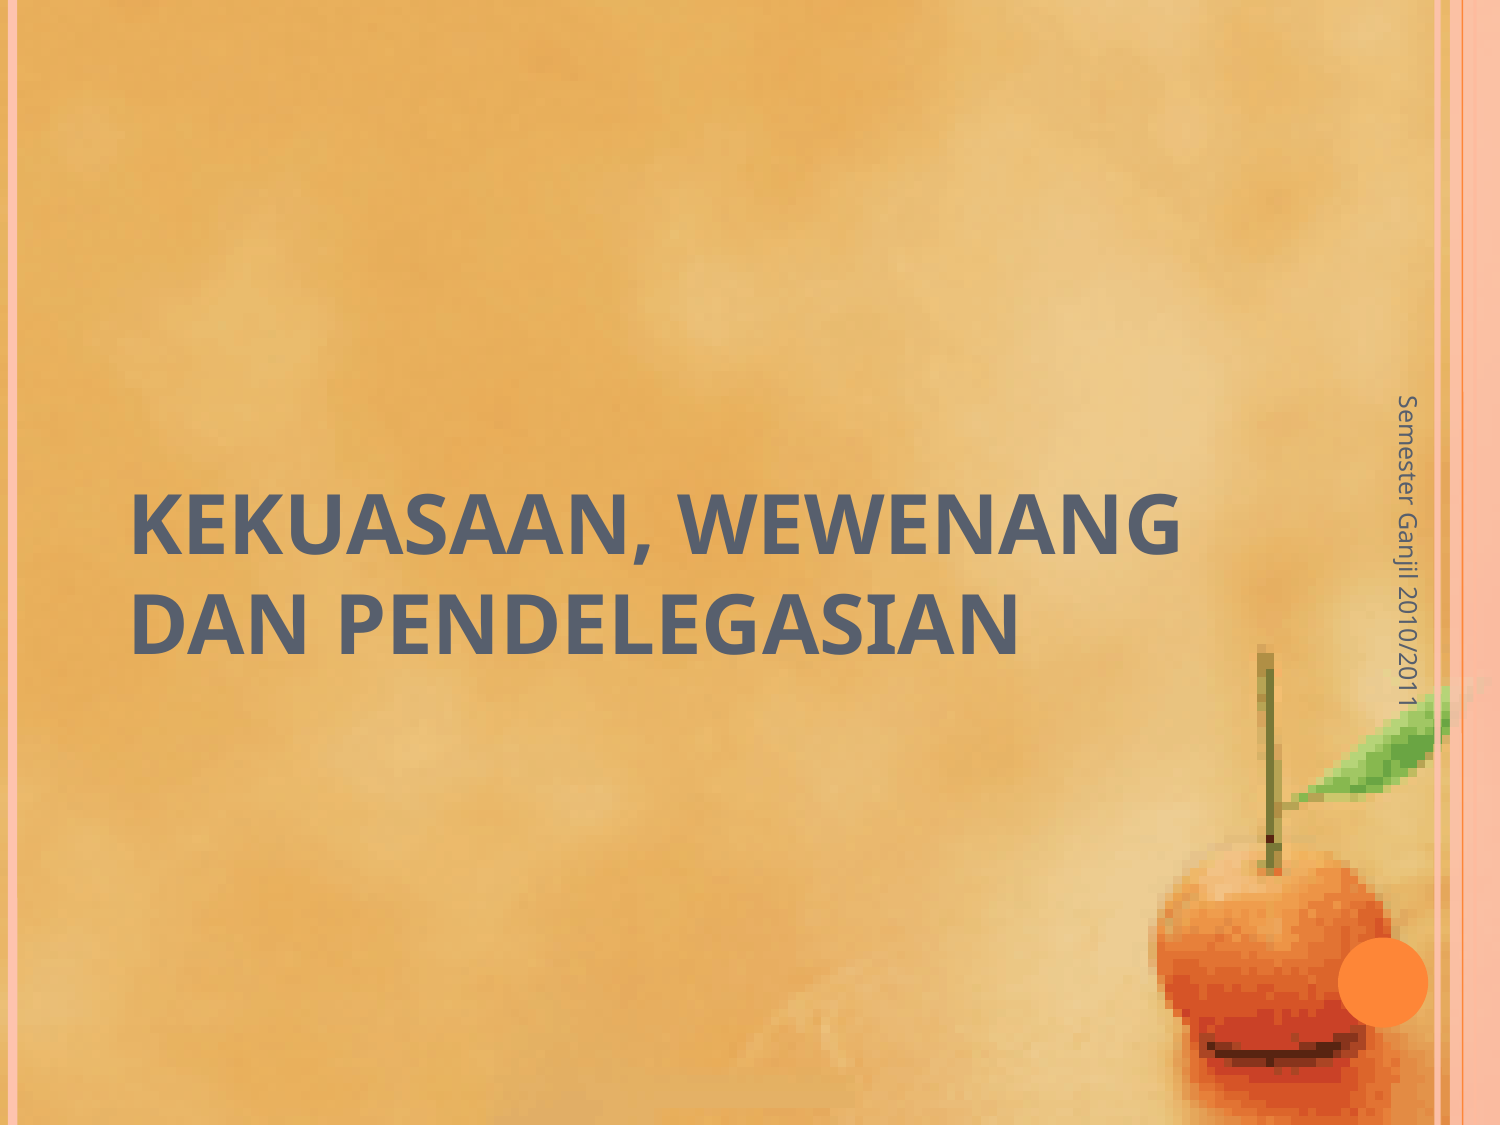

# Kekuasaan, Wewenang dan Pendelegasian
Semester Ganjil 2010/2011